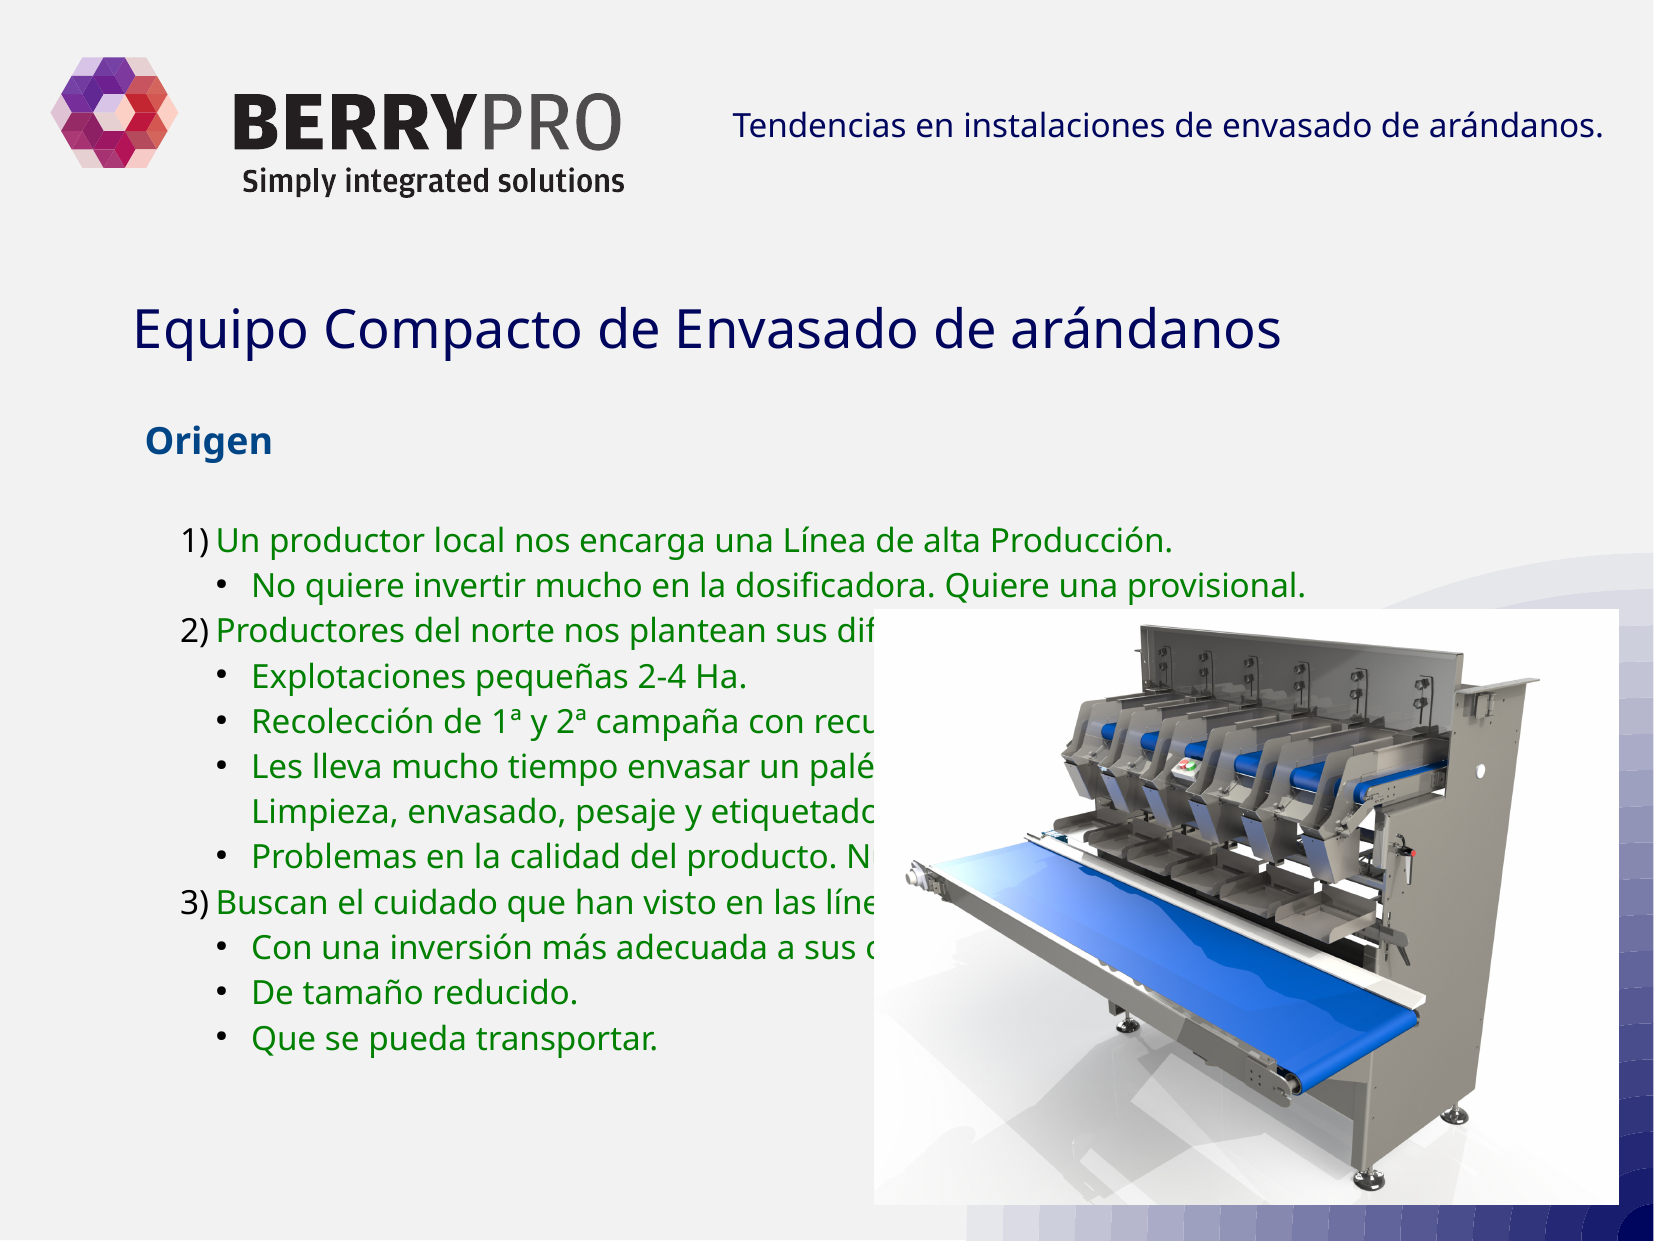

Tendencias en instalaciones de envasado de arándanos.
Equipo Compacto de Envasado de arándanos
Origen
Un productor local nos encarga una Línea de alta Producción.
No quiere invertir mucho en la dosificadora. Quiere una provisional.
Productores del norte nos plantean sus dificultades específicas.
Explotaciones pequeñas 2-4 Ha.
Recolección de 1ª y 2ª campaña con recursos propios (familiares).
Les lleva mucho tiempo envasar un palé.
Limpieza, envasado, pesaje y etiquetado, todo manual.
Problemas en la calidad del producto. Numerosas reclamaciones.
Buscan el cuidado que han visto en las líneas de alta producción
Con una inversión más adecuada a sus características.
De tamaño reducido.
Que se pueda transportar.